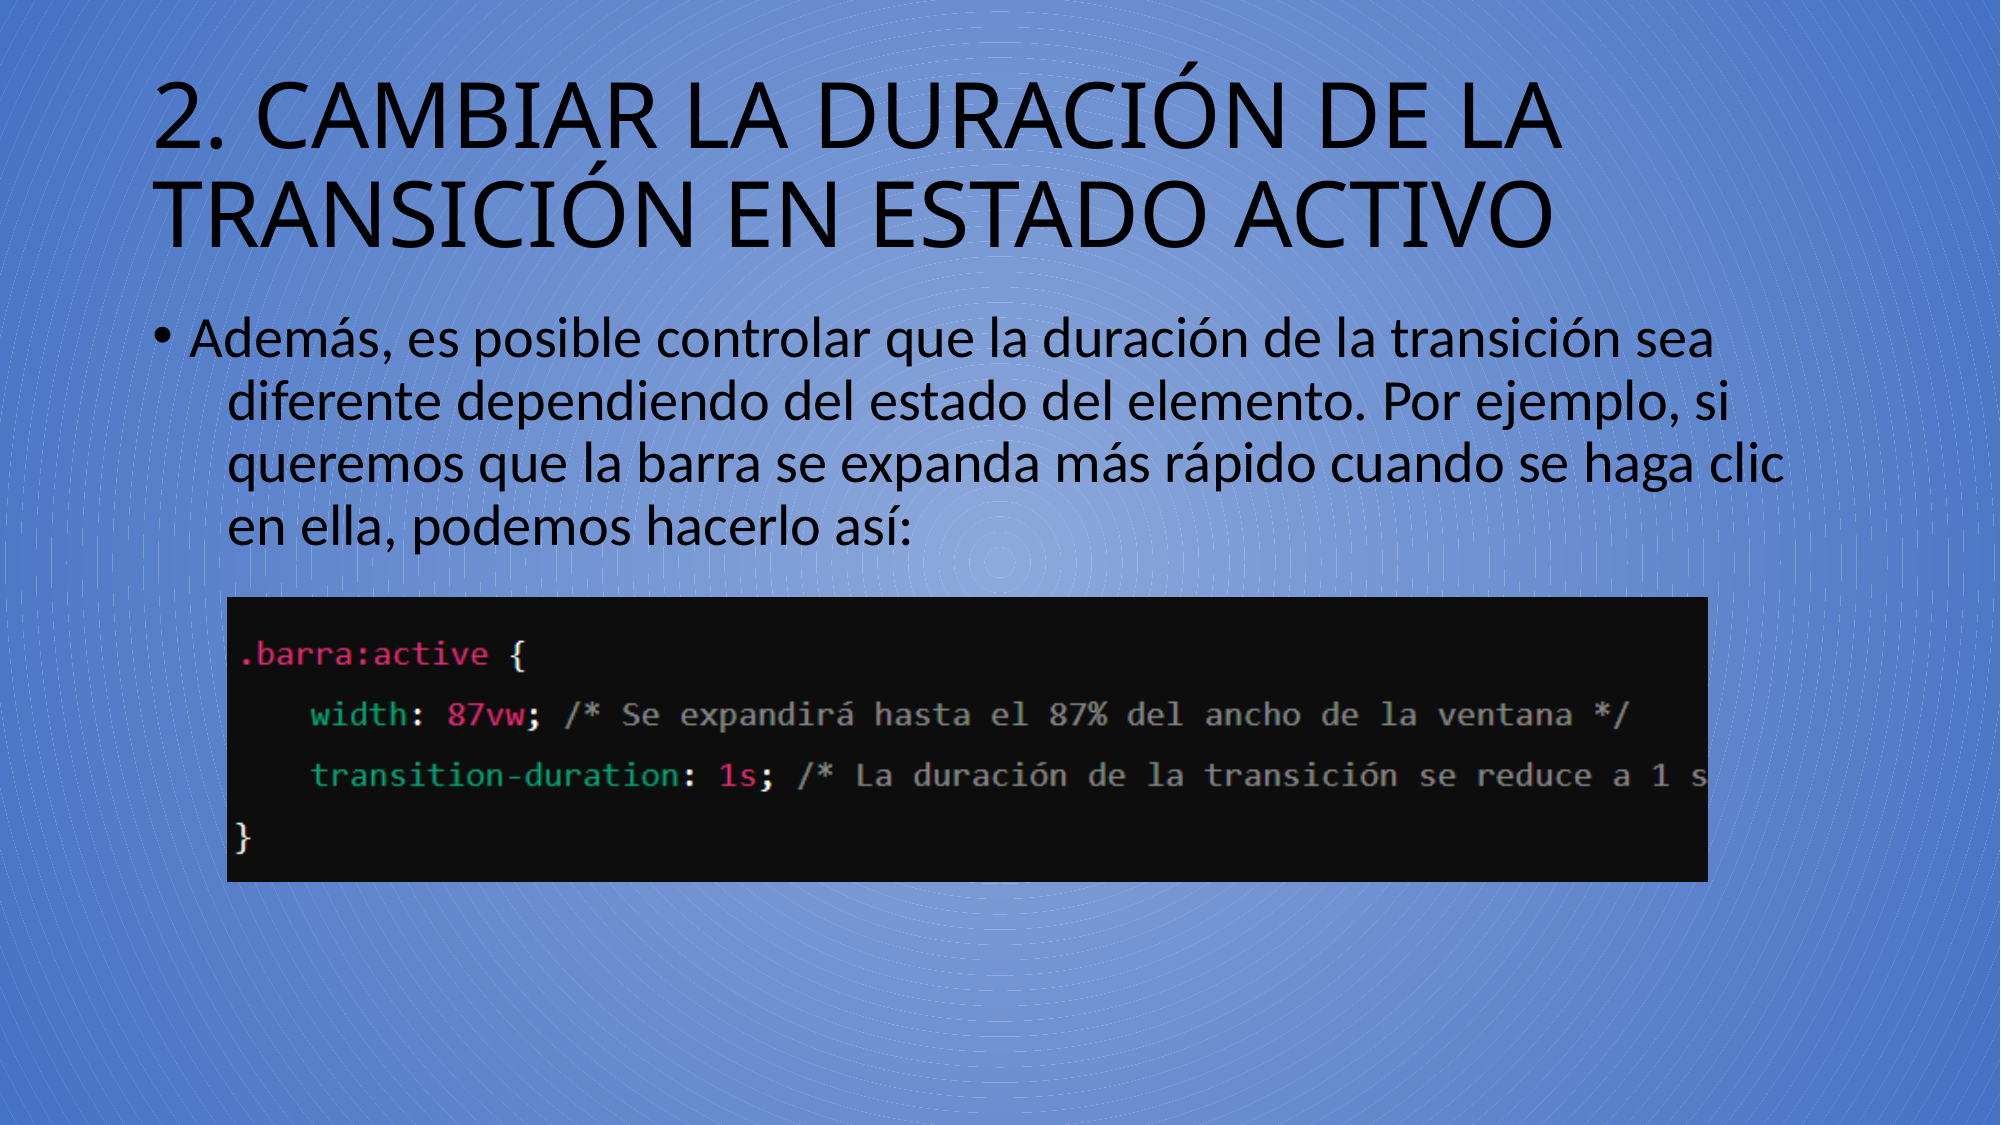

# 2. CAMBIAR LA DURACIÓN DE LA TRANSICIÓN EN ESTADO ACTIVO
Además, es posible controlar que la duración de la transición sea diferente dependiendo del estado del elemento. Por ejemplo, si queremos que la barra se expanda más rápido cuando se haga clic en ella, podemos hacerlo así: